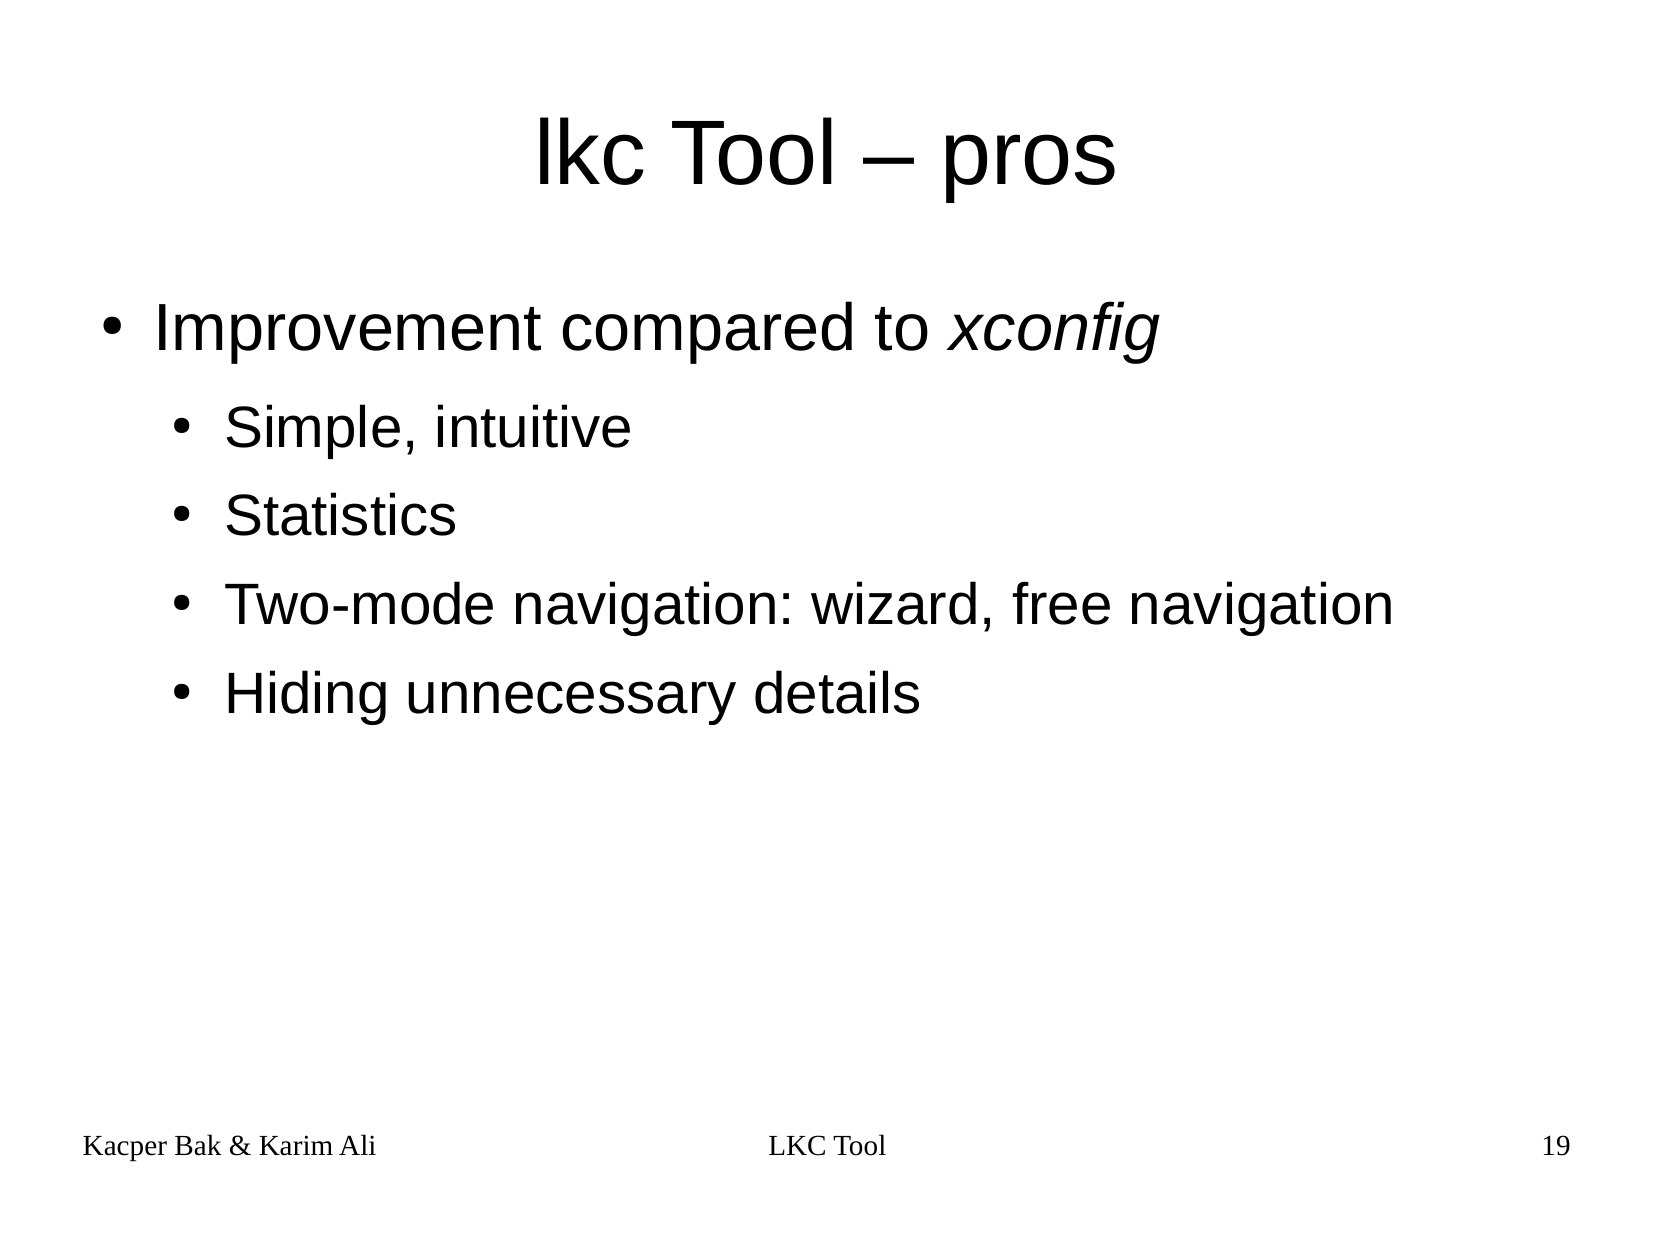

# lkc Tool – pros
Improvement compared to xconfig
Simple, intuitive
Statistics
Two-mode navigation: wizard, free navigation
Hiding unnecessary details
Kacper Bak & Karim Ali
LKC Tool
19